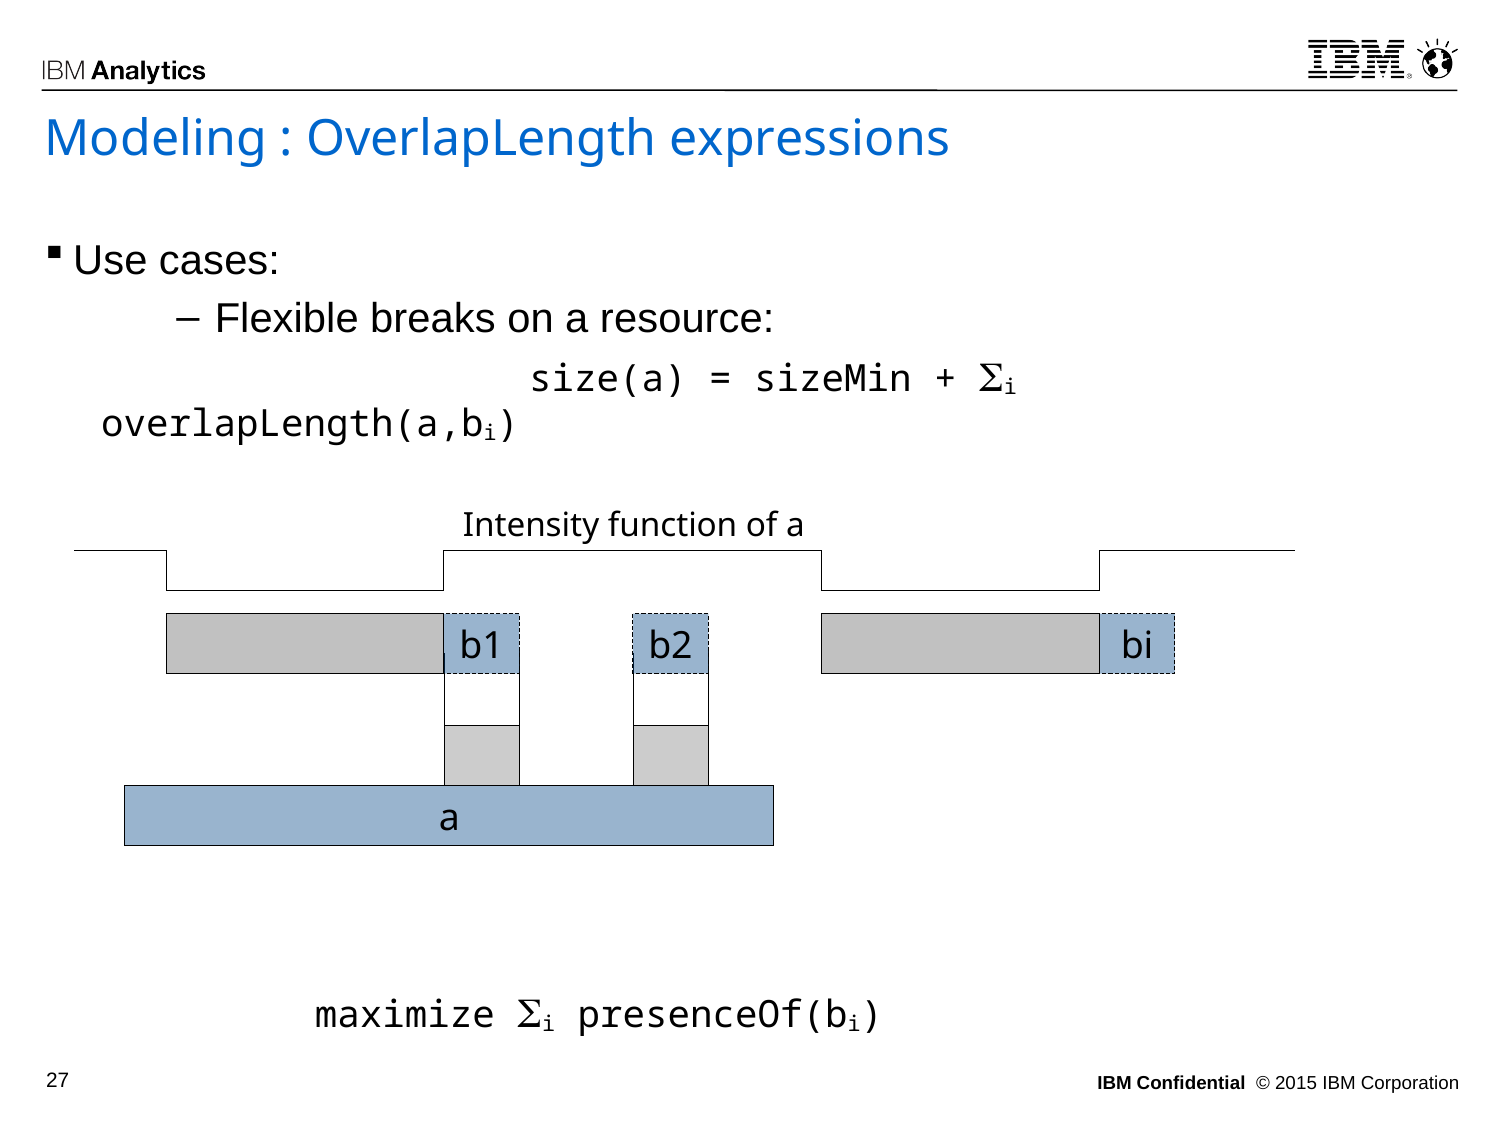

# Modeling : OverlapLength expressions
Use cases:
 Flexible breaks on a resource:
 size(a) = sizeMin + i overlapLength(a,bi)
 maximize i presenceOf(bi)
Intensity function of a
b1
bi
b2
a